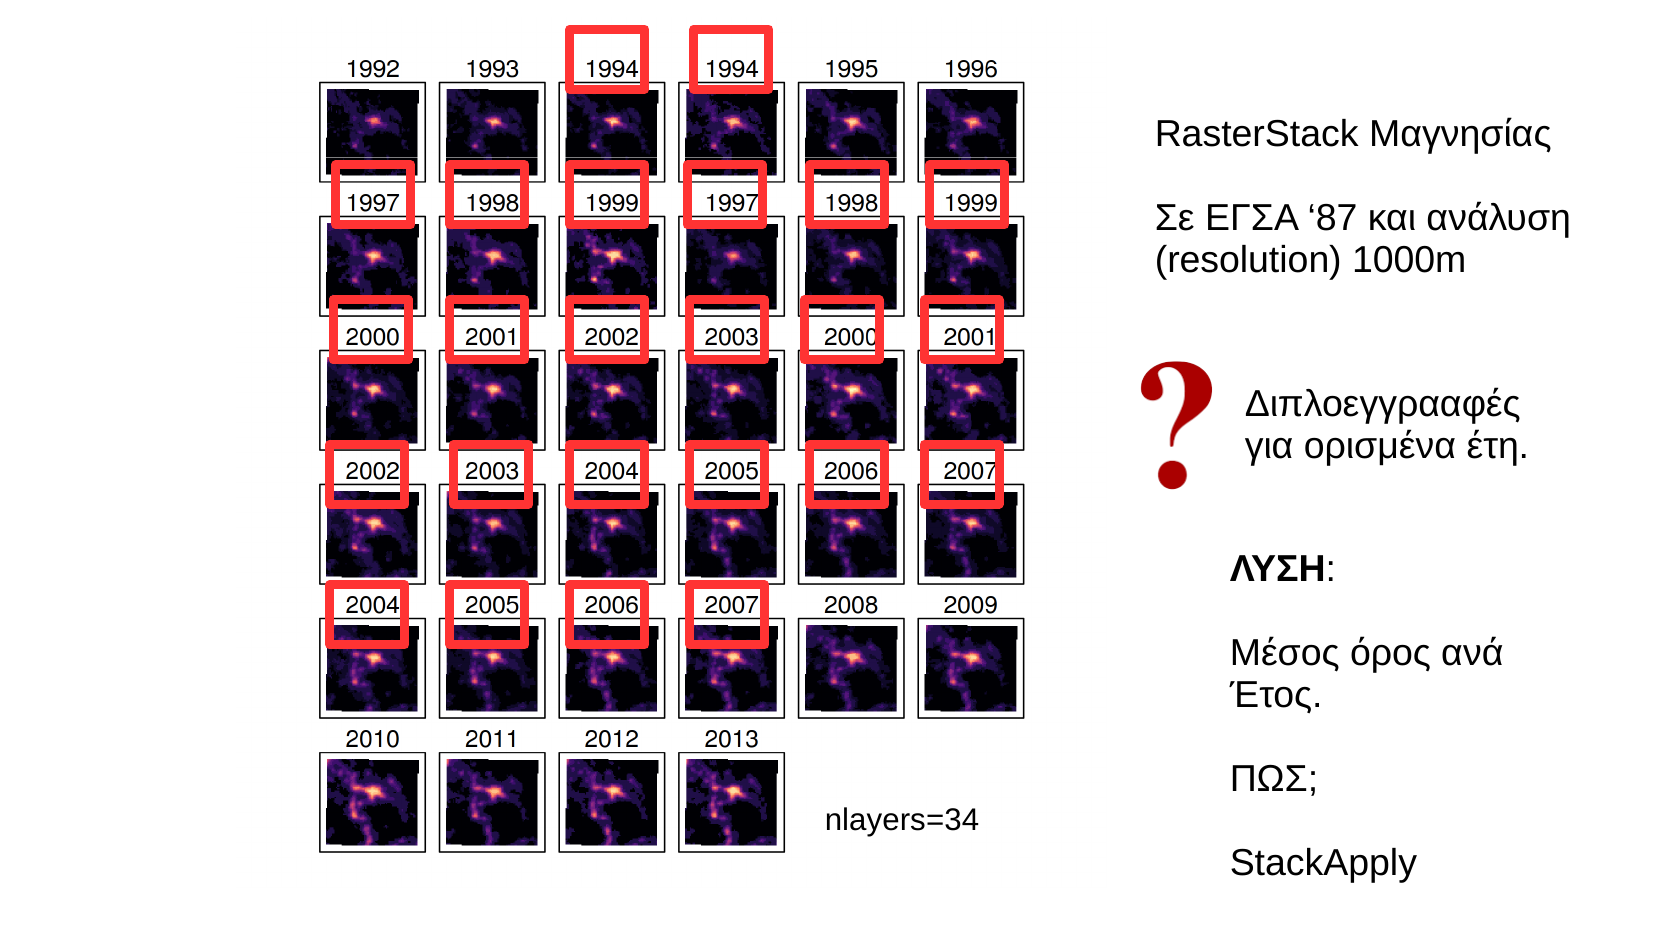

RasterStack Μαγνησίας
Σε ΕΓΣΑ ‘87 και ανάλυση
(resolution) 1000m
Διπλοεγγρααφές για ορισμένα έτη.
ΛΥΣΗ:
Μέσος όρος ανά
Έτος.
ΠΩΣ;
StackApply
nlayers=34